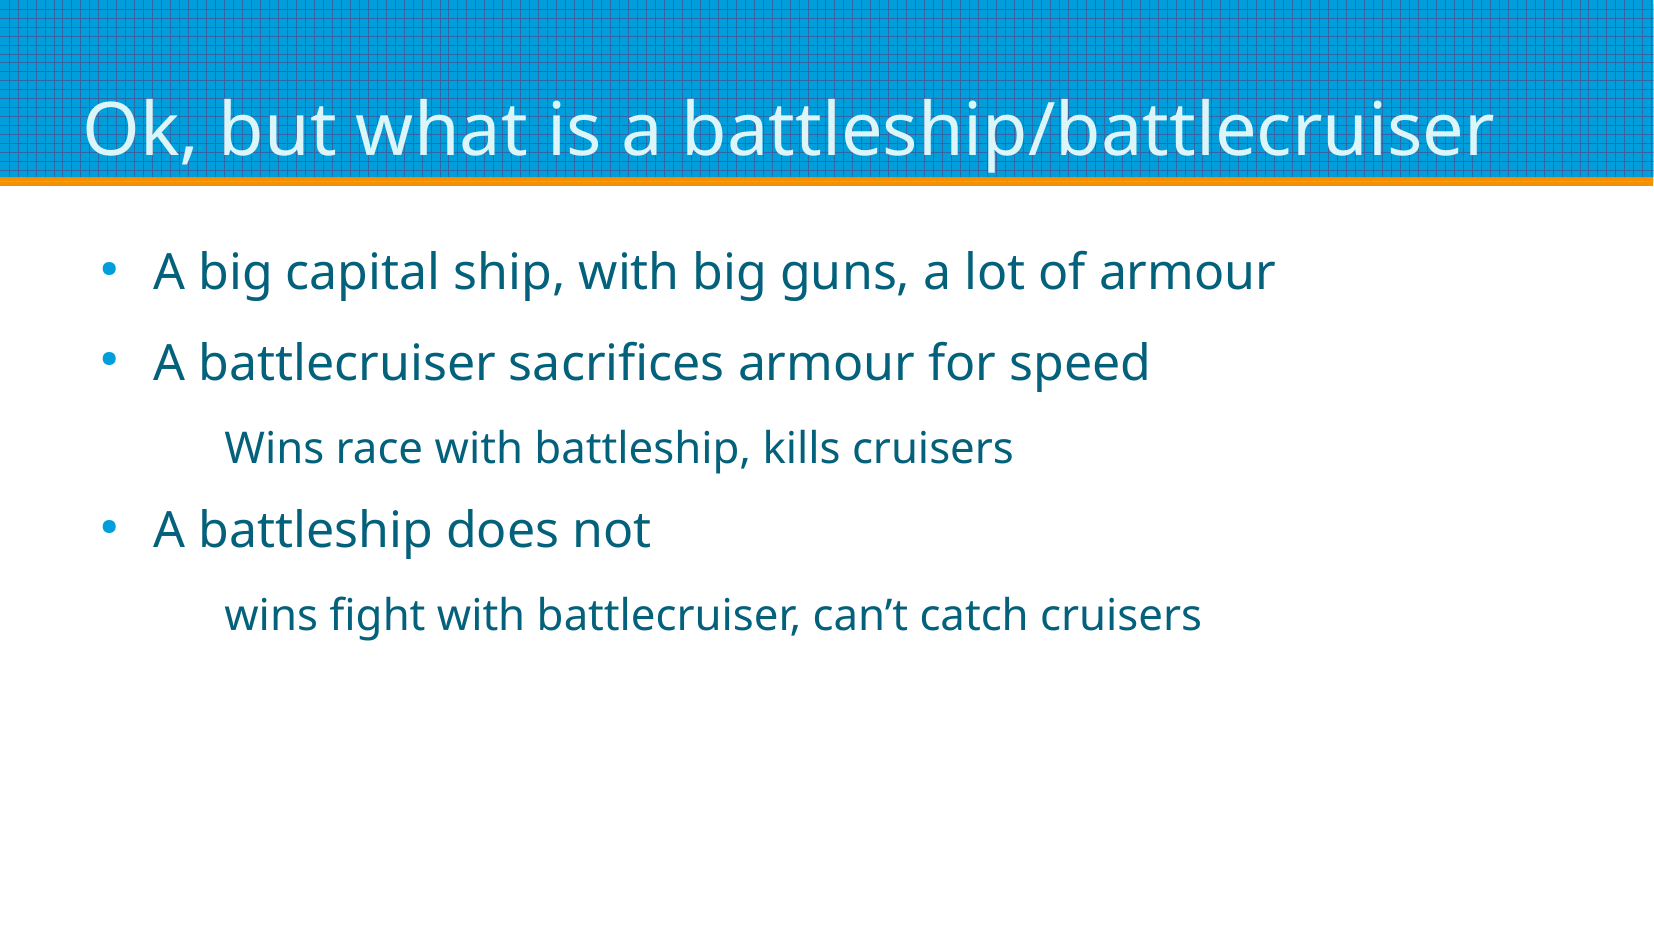

# Ok, but what is a battleship/battlecruiser
A big capital ship, with big guns, a lot of armour
A battlecruiser sacrifices armour for speed
Wins race with battleship, kills cruisers
A battleship does not
wins fight with battlecruiser, can’t catch cruisers